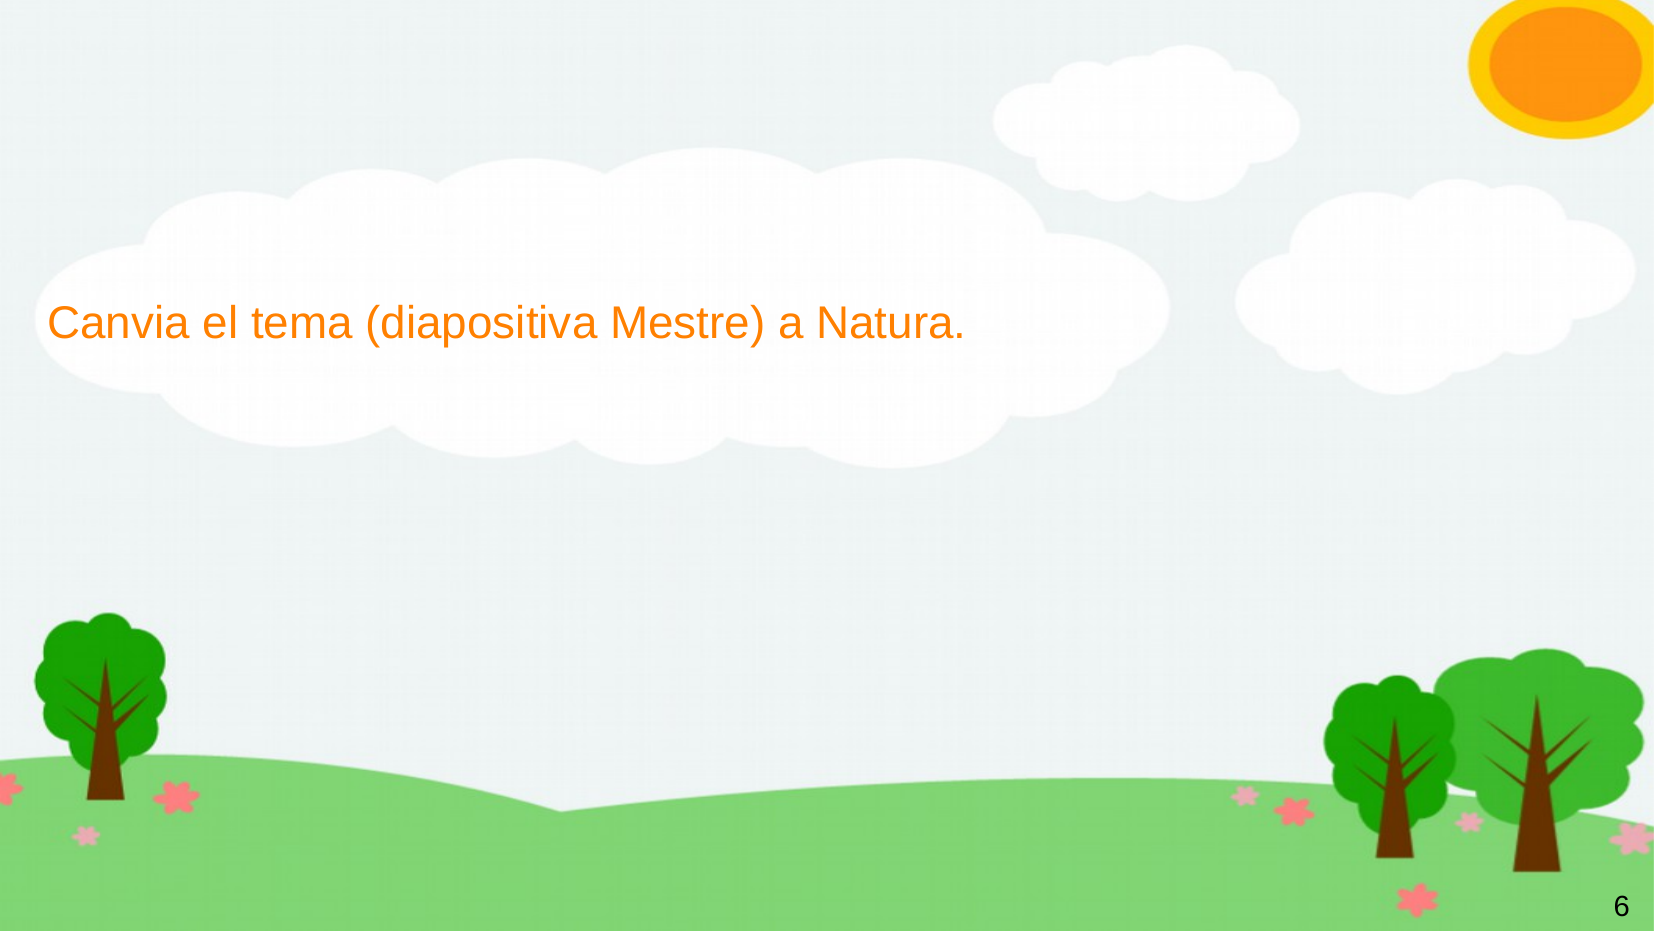

# Canvia el tema (diapositiva Mestre) a Natura.
6